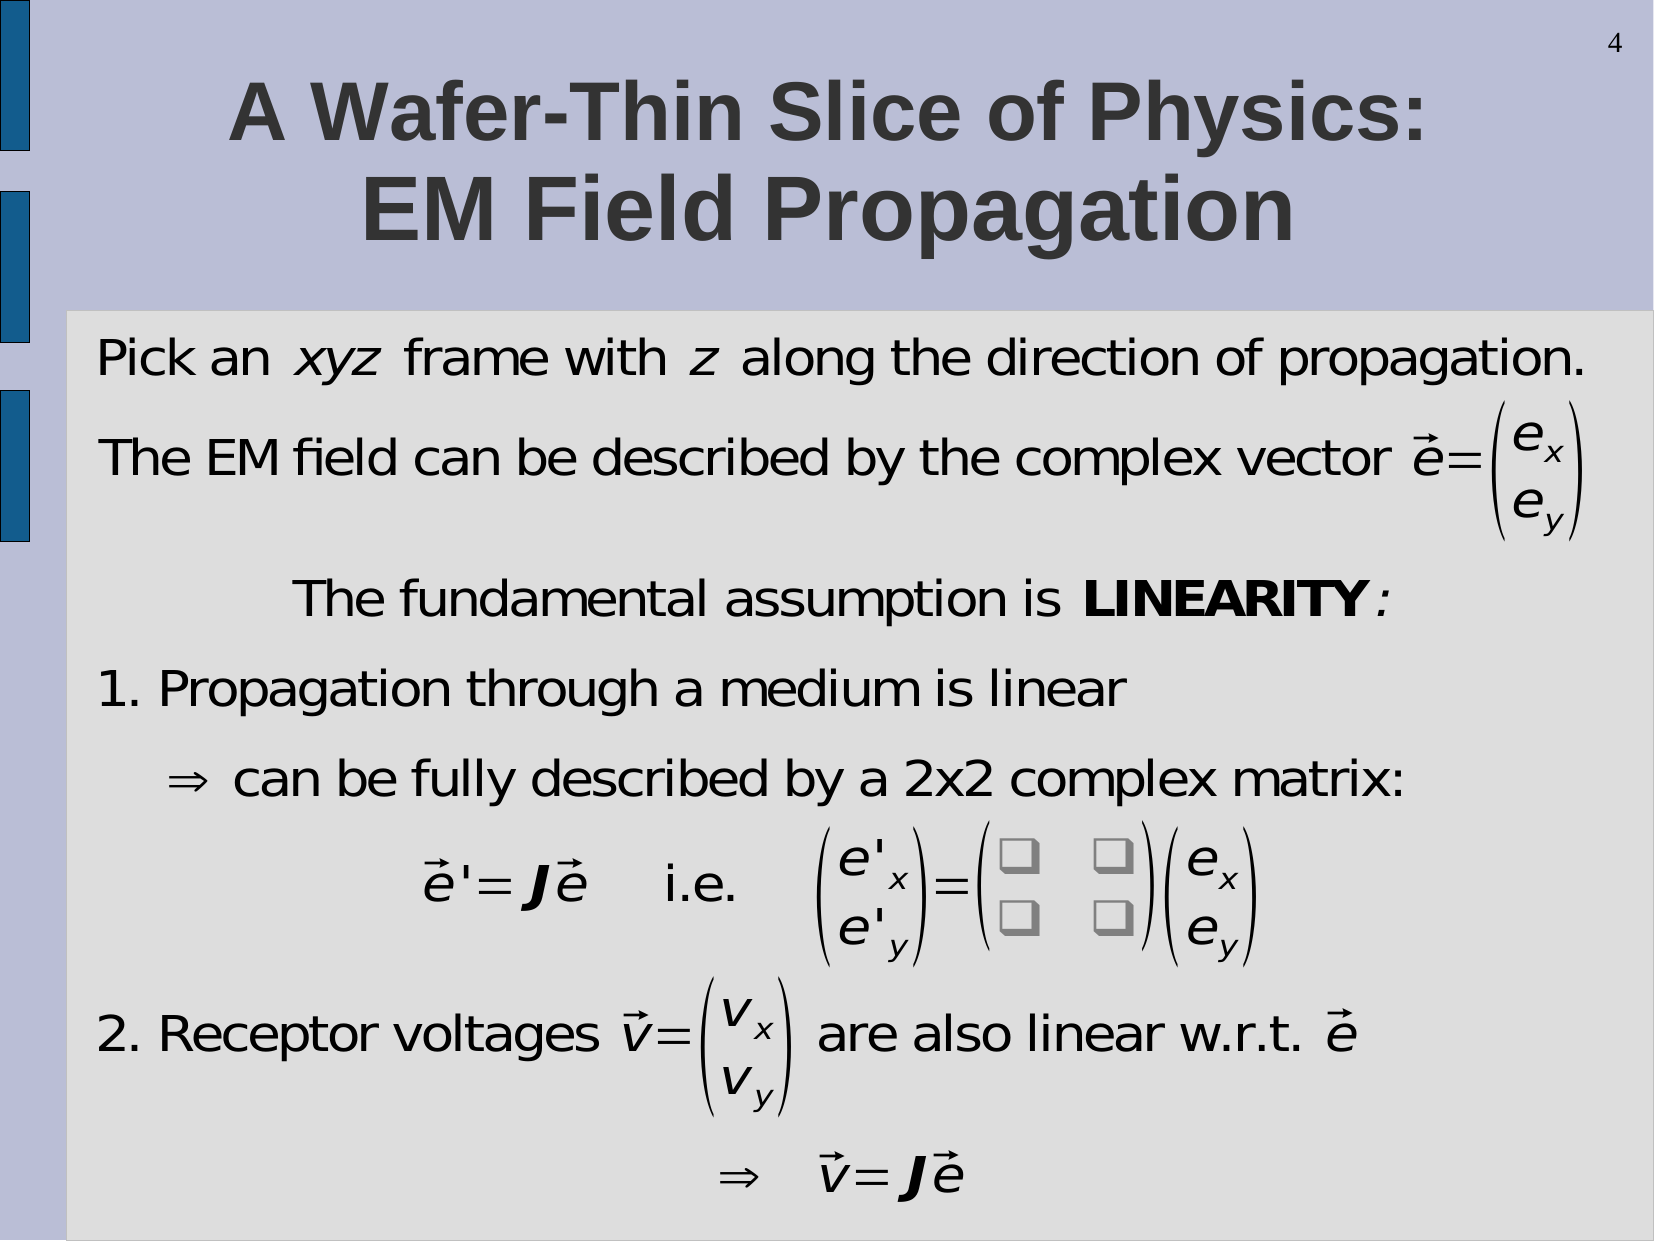

4
# A Wafer-Thin Slice of Physics: EM Field Propagation